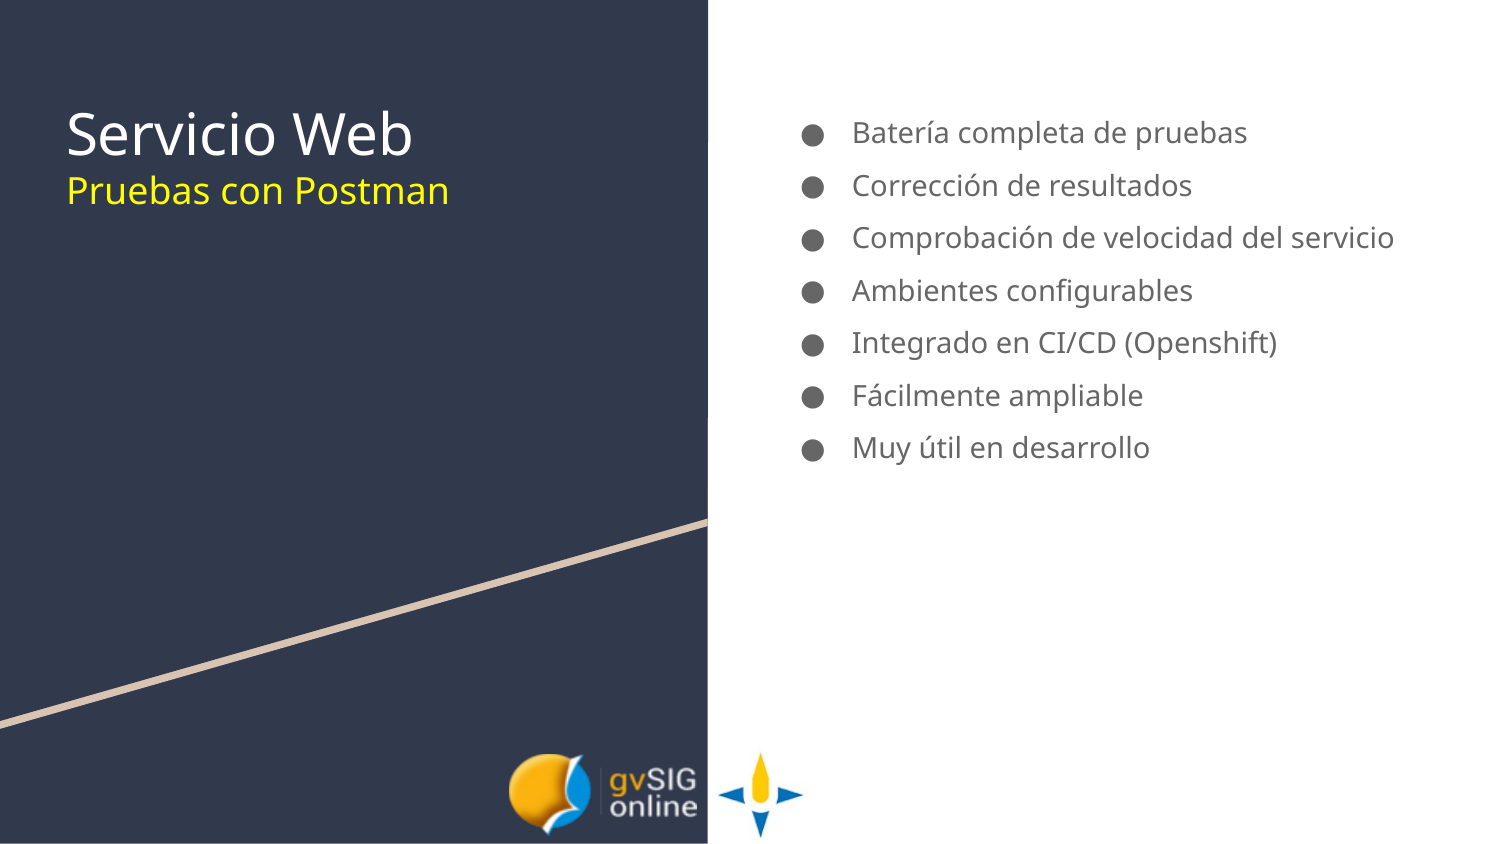

Servicio Web
Pruebas con Postman
# Batería completa de pruebas
Corrección de resultados
Comprobación de velocidad del servicio
Ambientes configurables
Integrado en CI/CD (Openshift)
Fácilmente ampliable
Muy útil en desarrollo